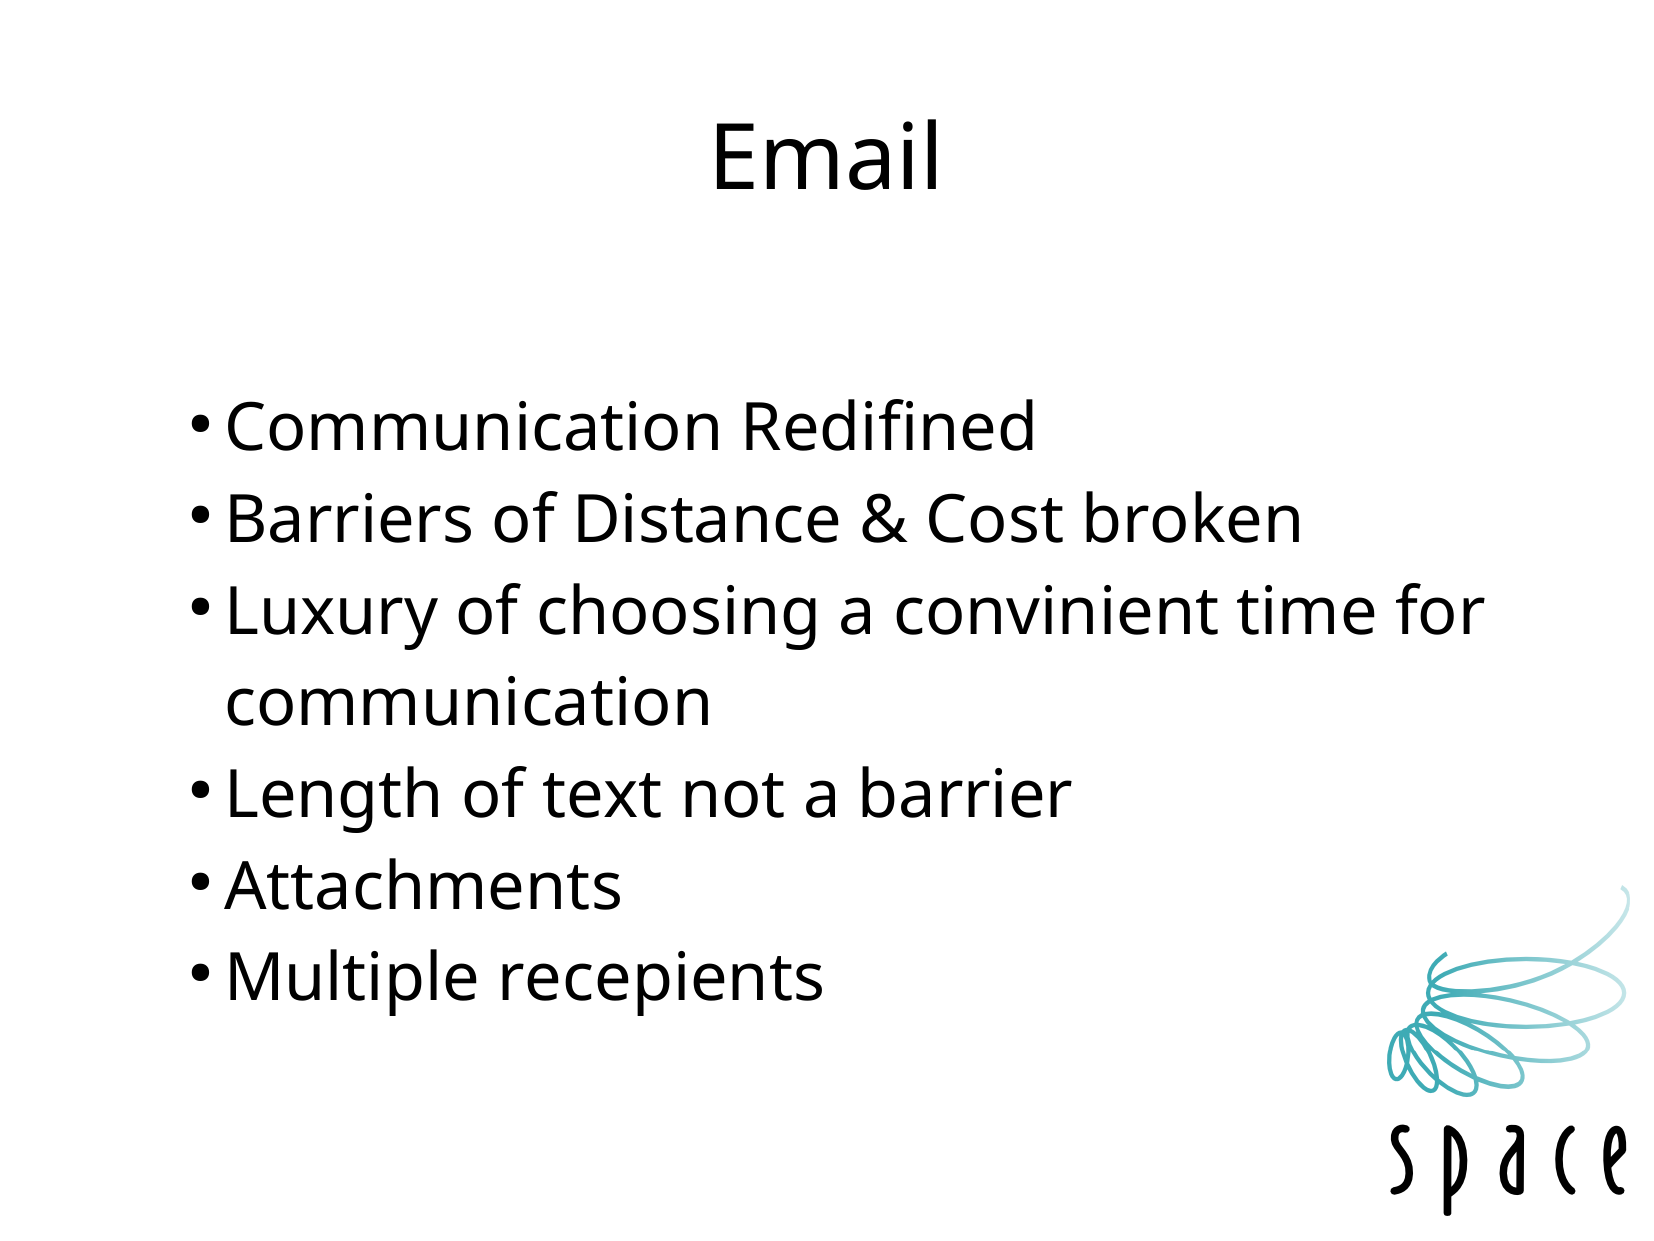

# Email
Communication Redifined
Barriers of Distance & Cost broken
Luxury of choosing a convinient time for communication
Length of text not a barrier
Attachments
Multiple recepients